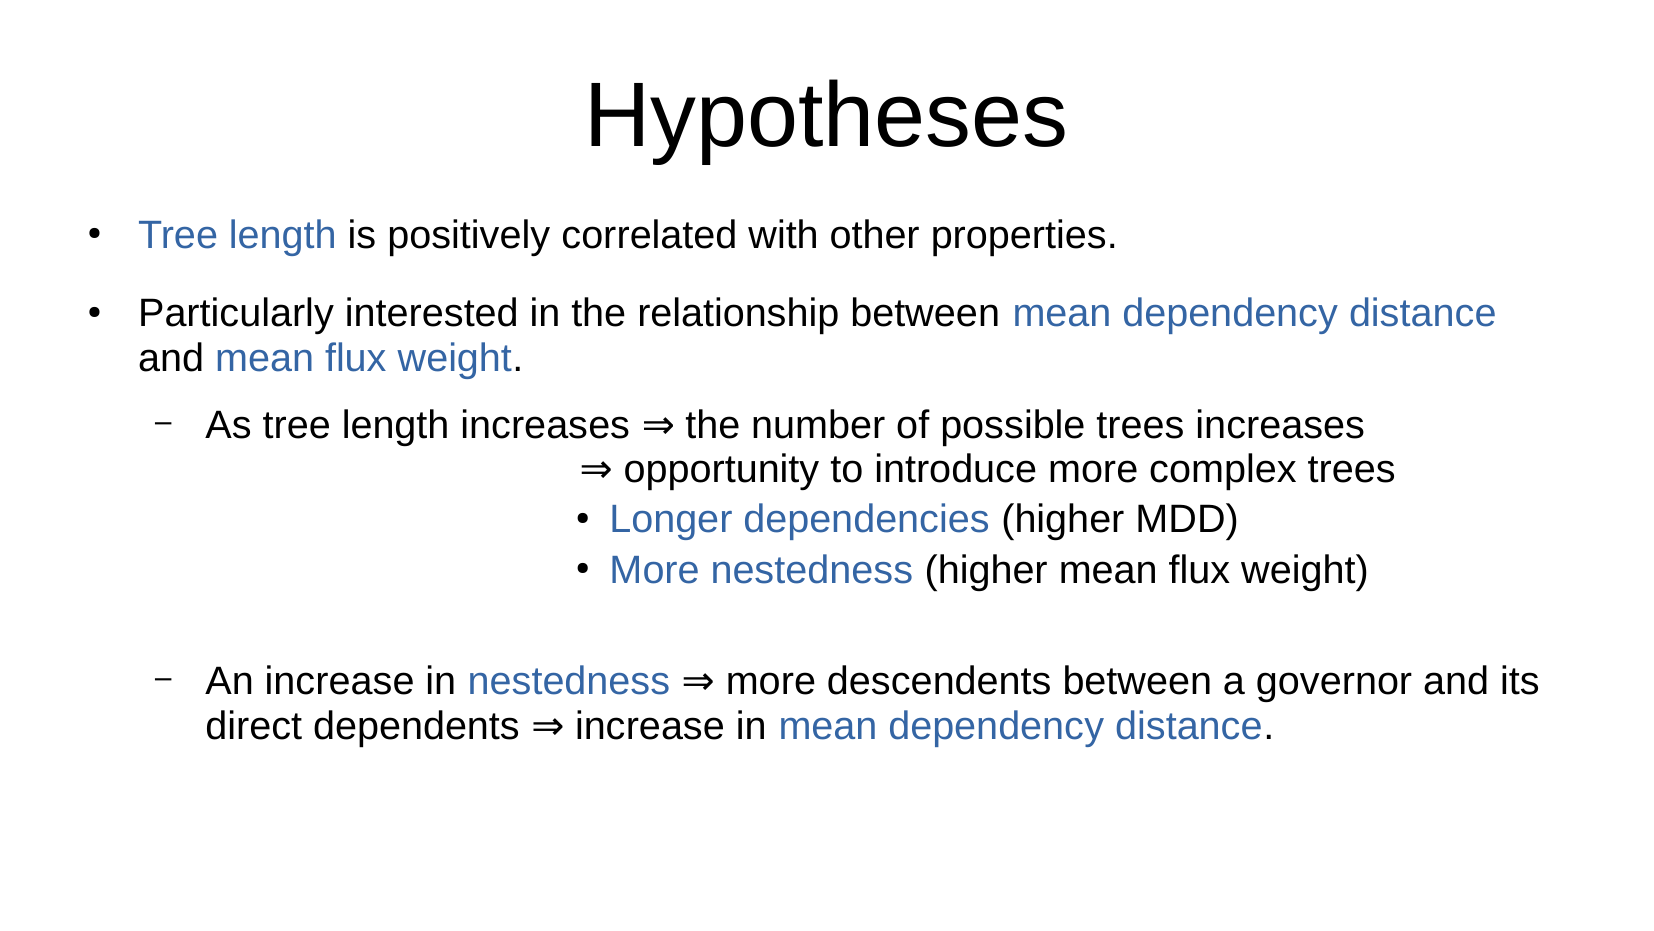

# Hypotheses
Tree length is positively correlated with other properties.
Particularly interested in the relationship between mean dependency distance and mean flux weight.
As tree length increases ⇒ the number of possible trees increases ⇒ opportunity to introduce more complex trees
Longer dependencies (higher MDD)
More nestedness (higher mean flux weight)
An increase in nestedness ⇒ more descendents between a governor and its direct dependents ⇒ increase in mean dependency distance.